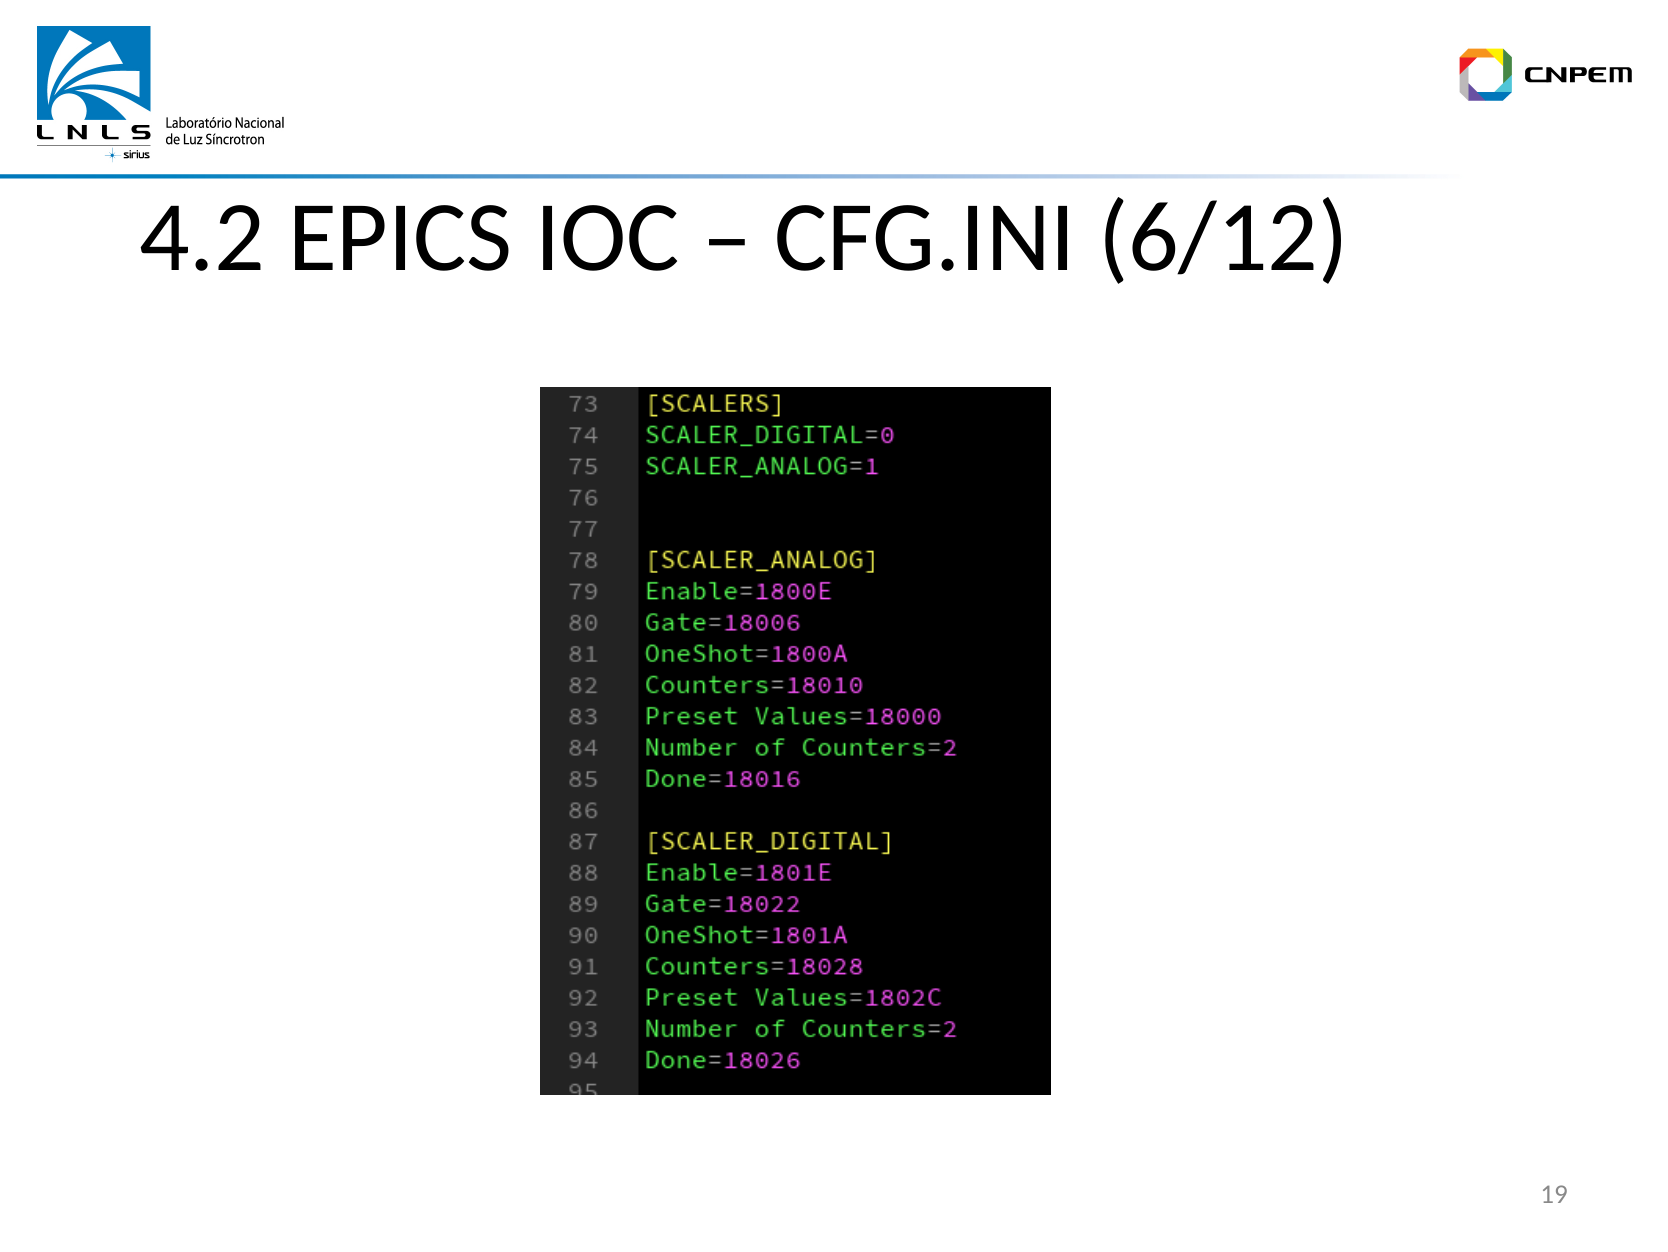

4.2 EPICS IOC – CFG.INI (6/12)
19